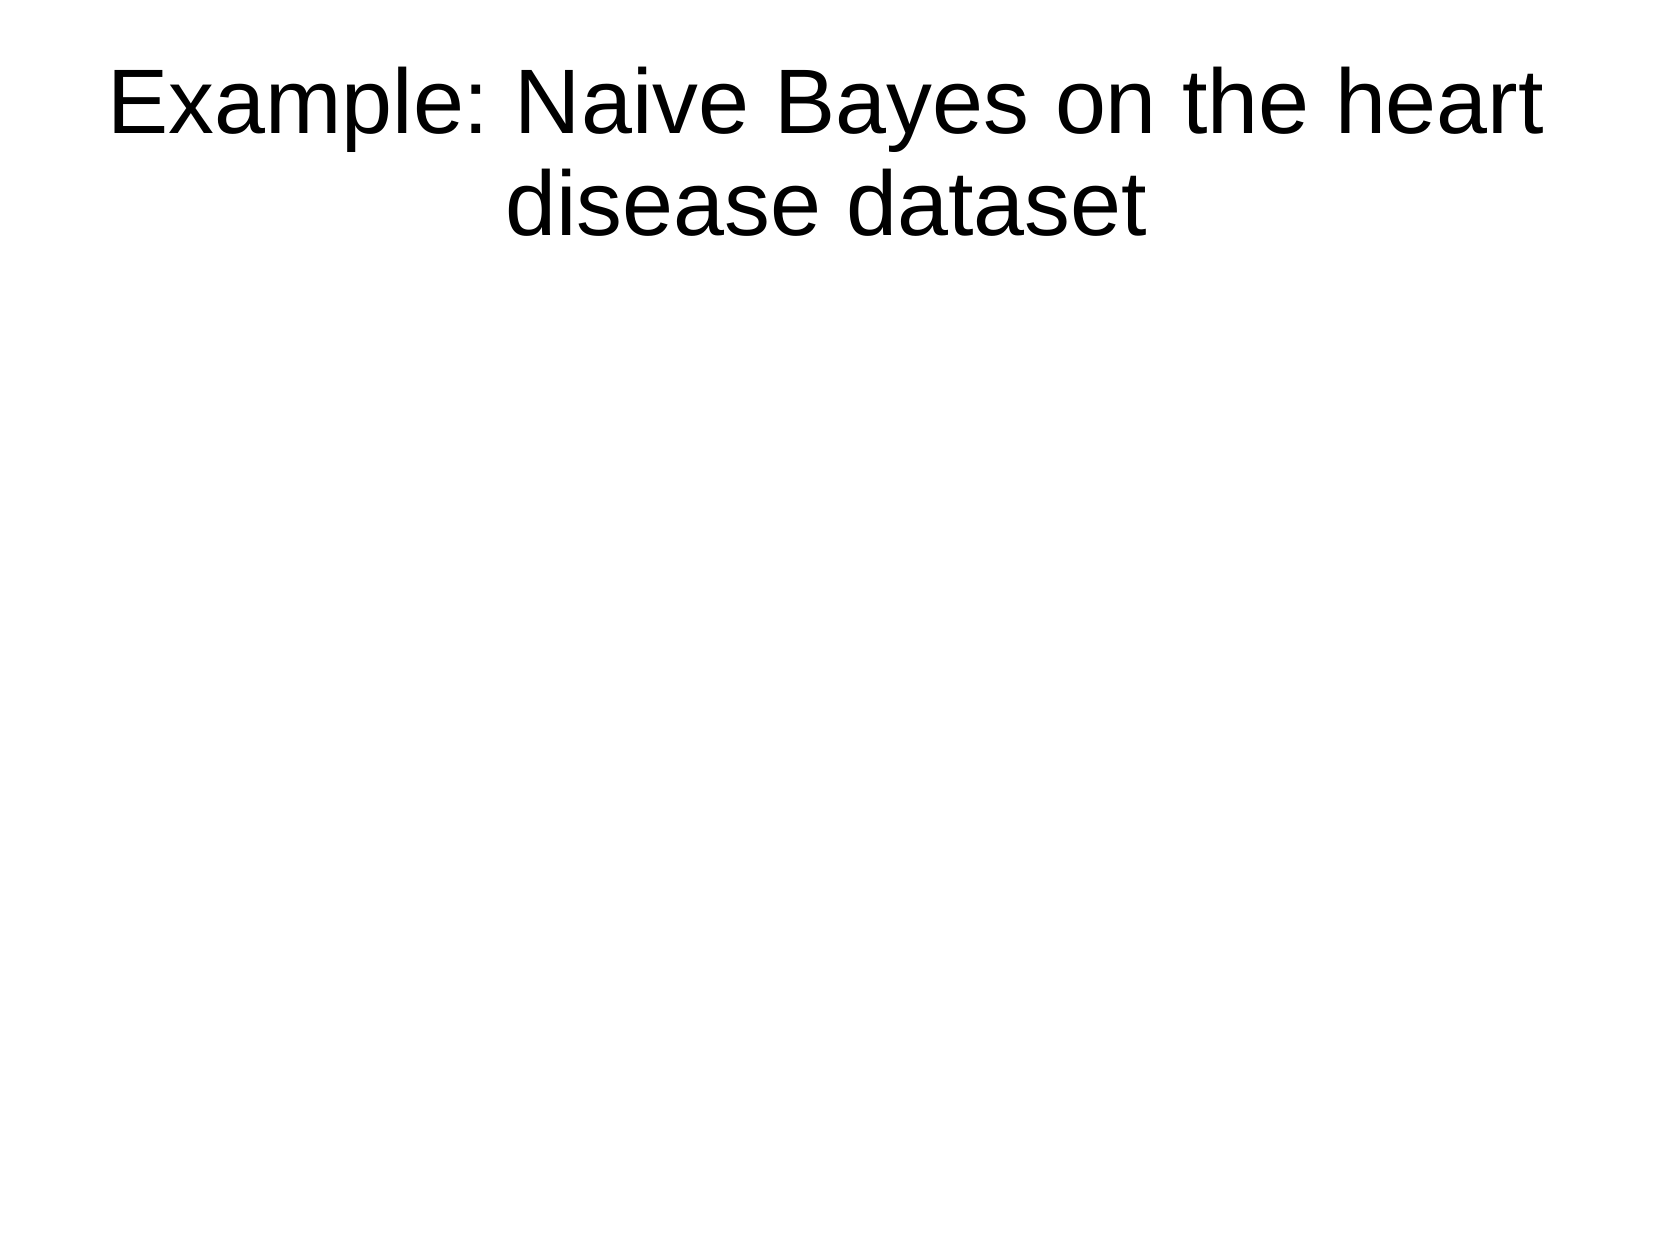

# Example: Naive Bayes on the heart disease dataset